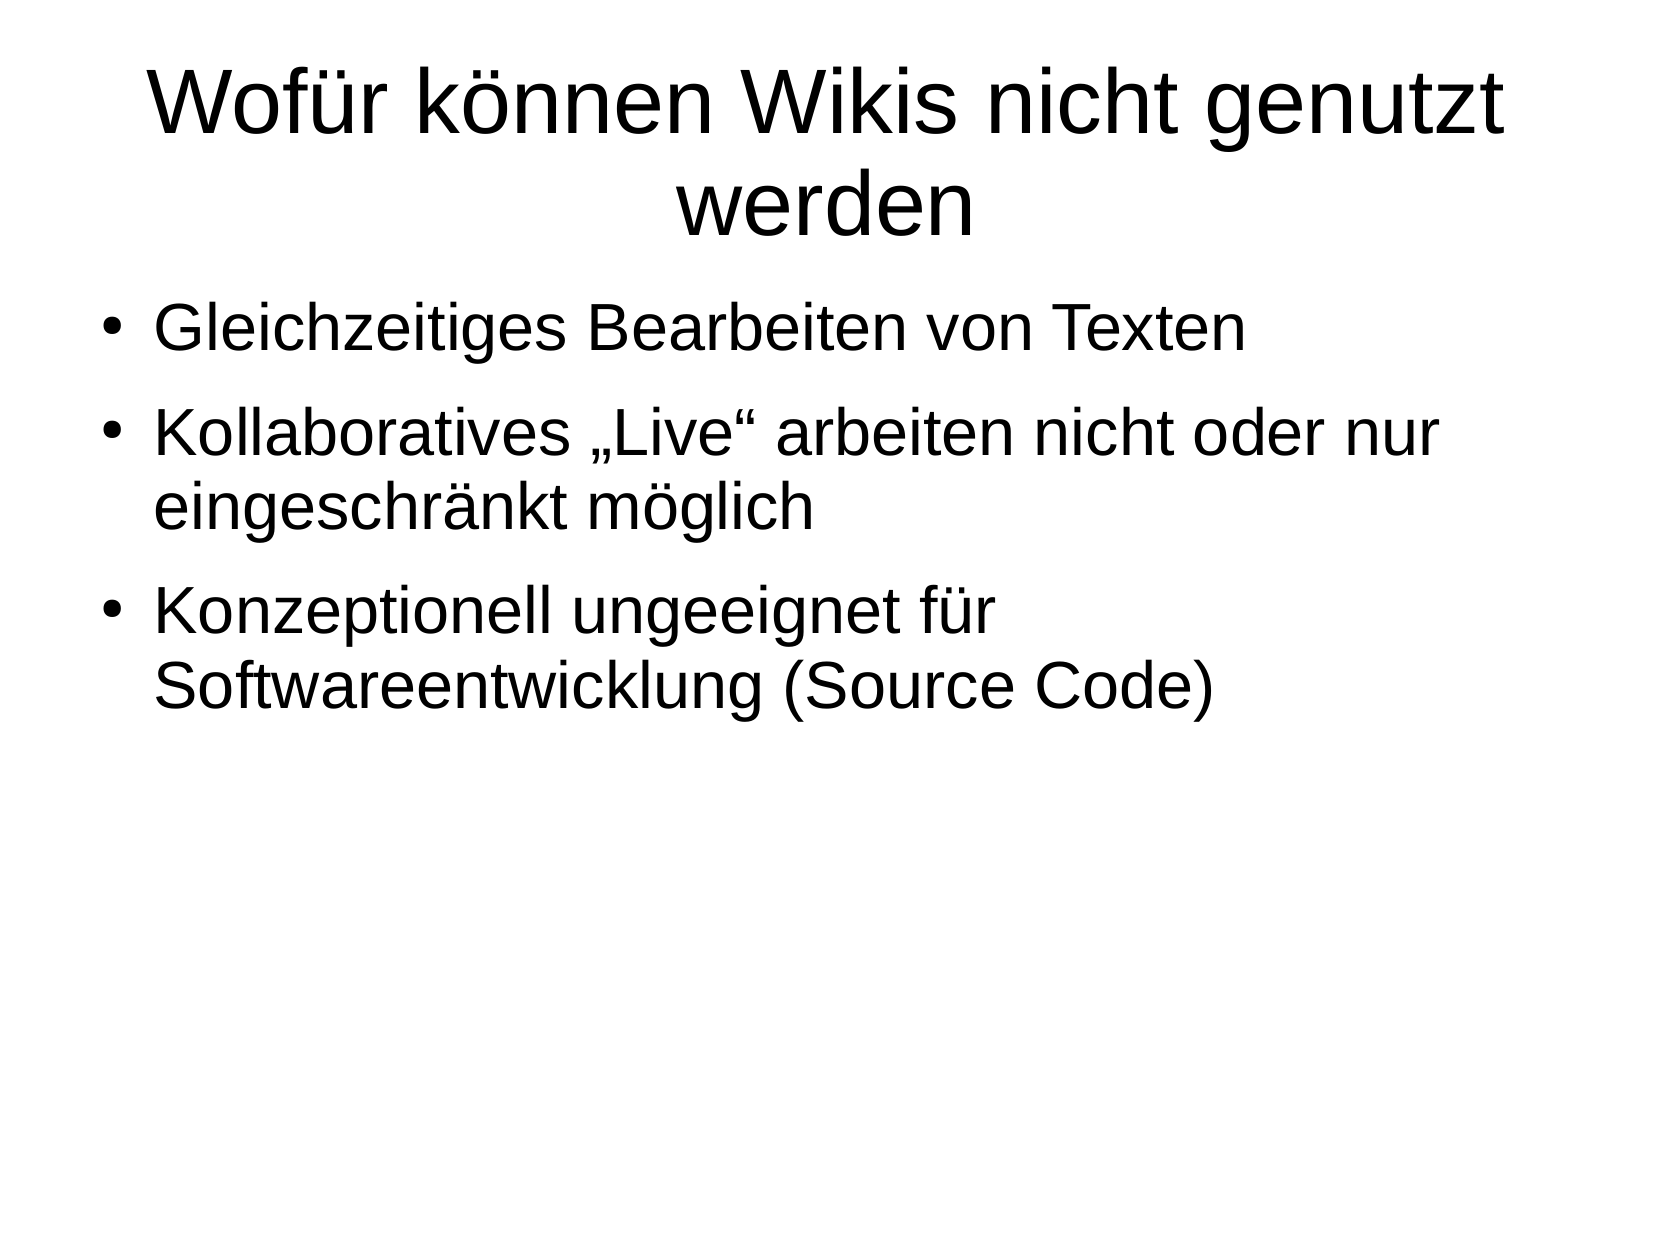

# Wofür können Wikis nicht genutzt werden
Gleichzeitiges Bearbeiten von Texten
Kollaboratives „Live“ arbeiten nicht oder nur eingeschränkt möglich
Konzeptionell ungeeignet für Softwareentwicklung (Source Code)